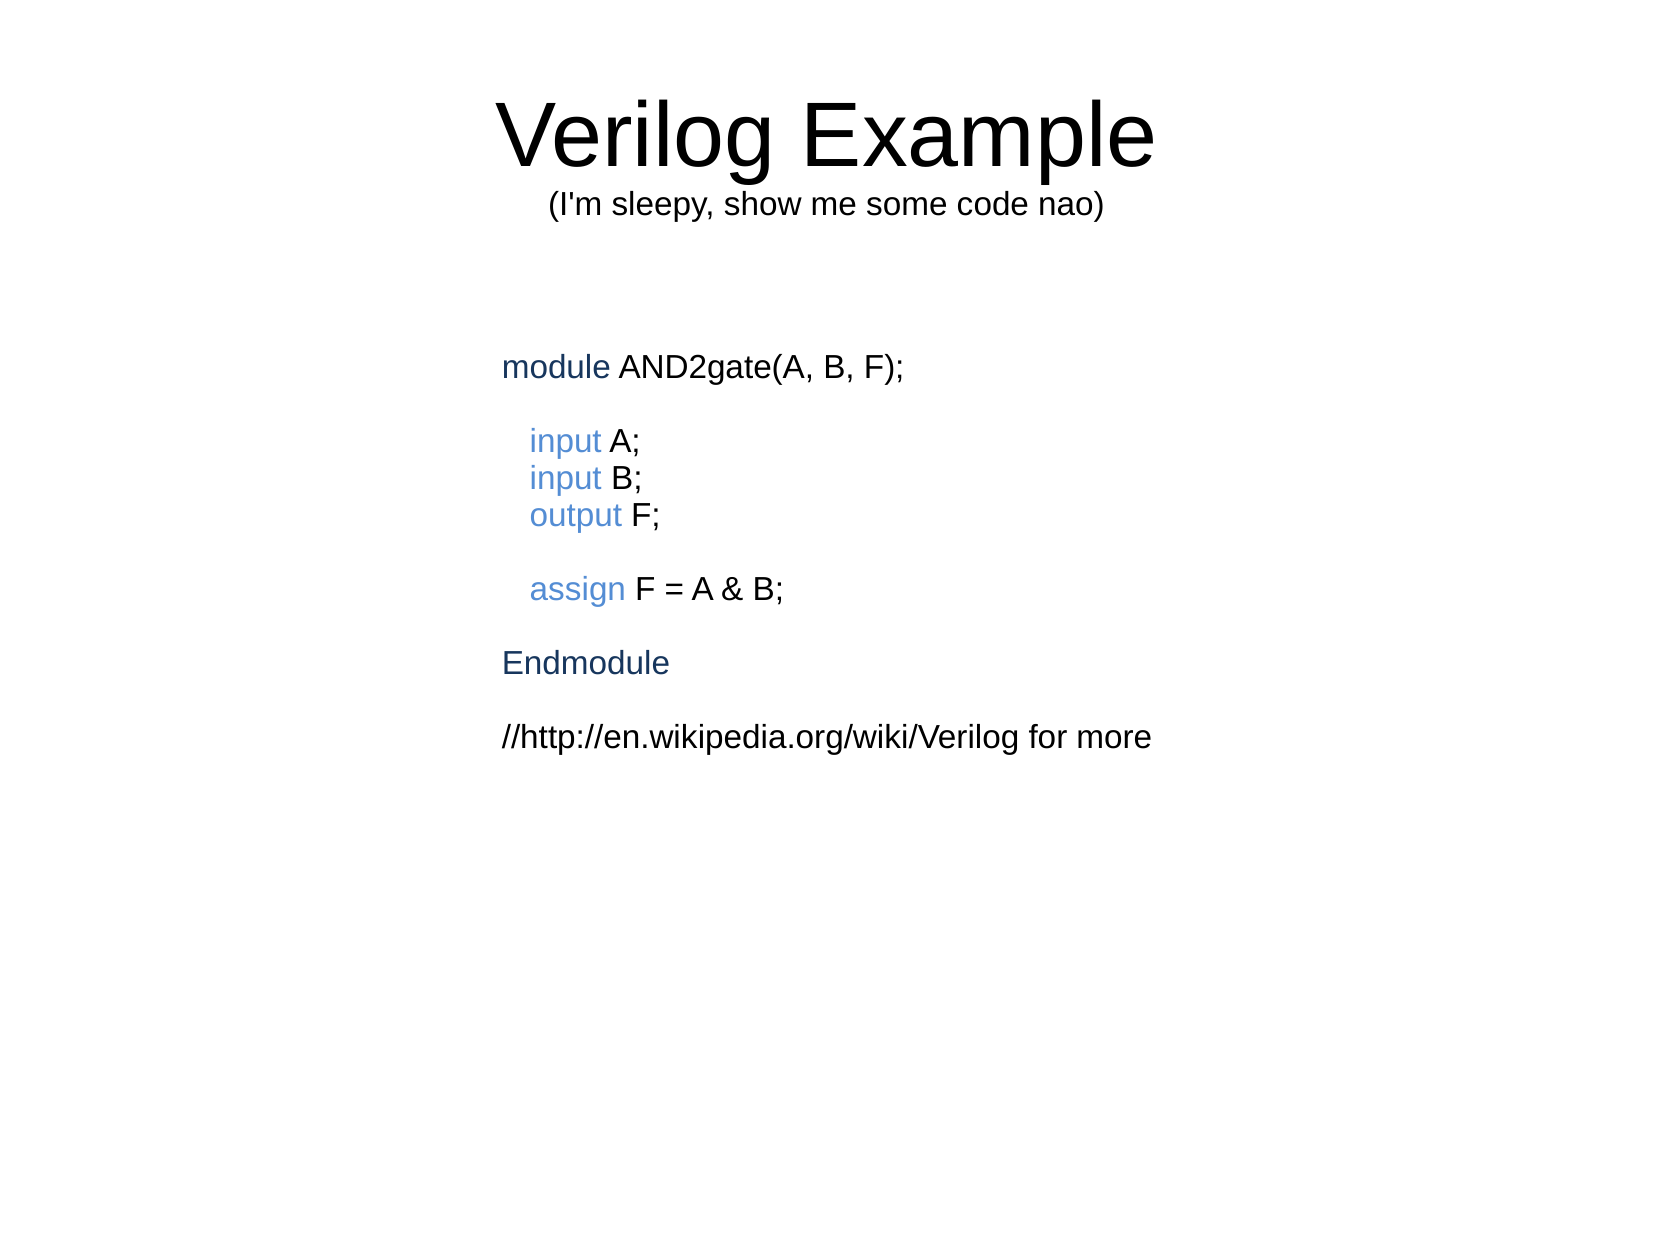

# Verilog Example (I'm sleepy, show me some code nao)
module AND2gate(A, B, F);
 input A;
 input B;
 output F;
 assign F = A & B;
Endmodule
//http://en.wikipedia.org/wiki/Verilog for more